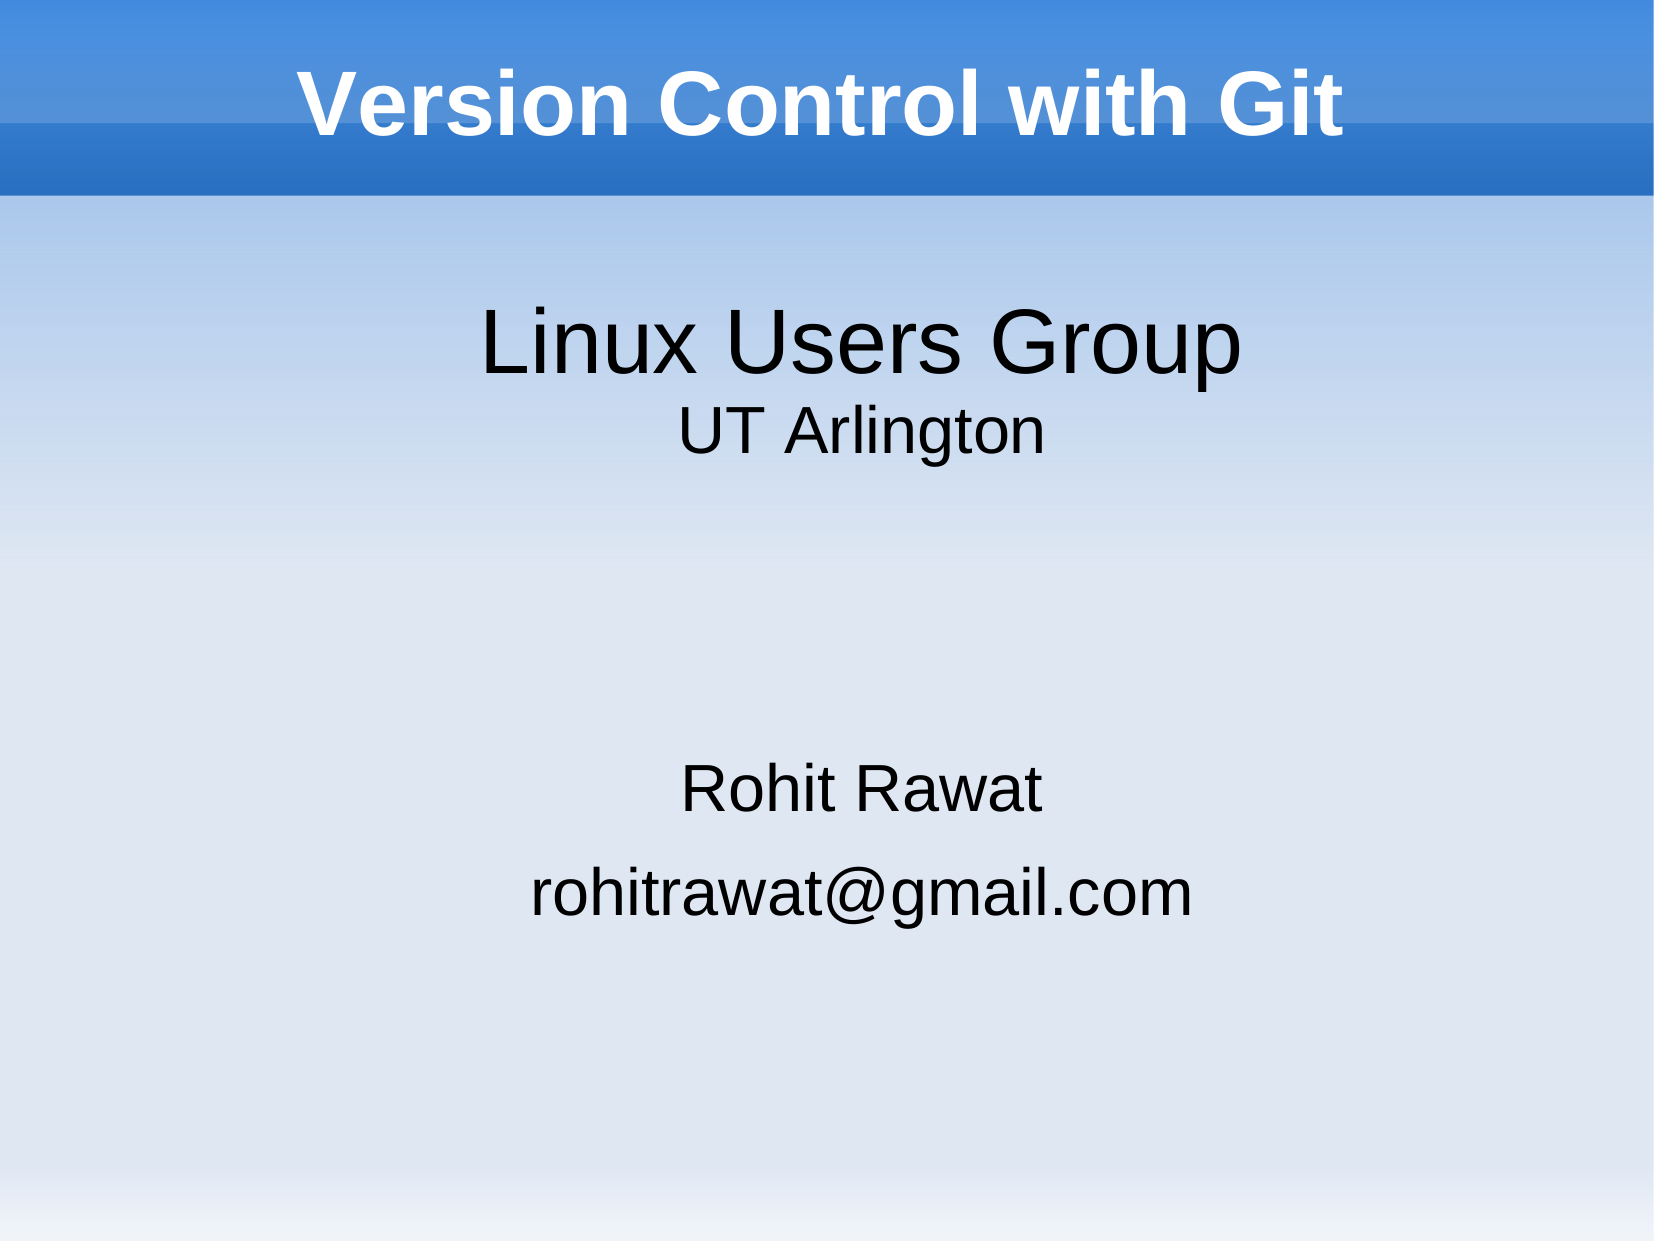

# Version Control with Git
Linux Users Group
UT Arlington
Rohit Rawat
rohitrawat@gmail.com